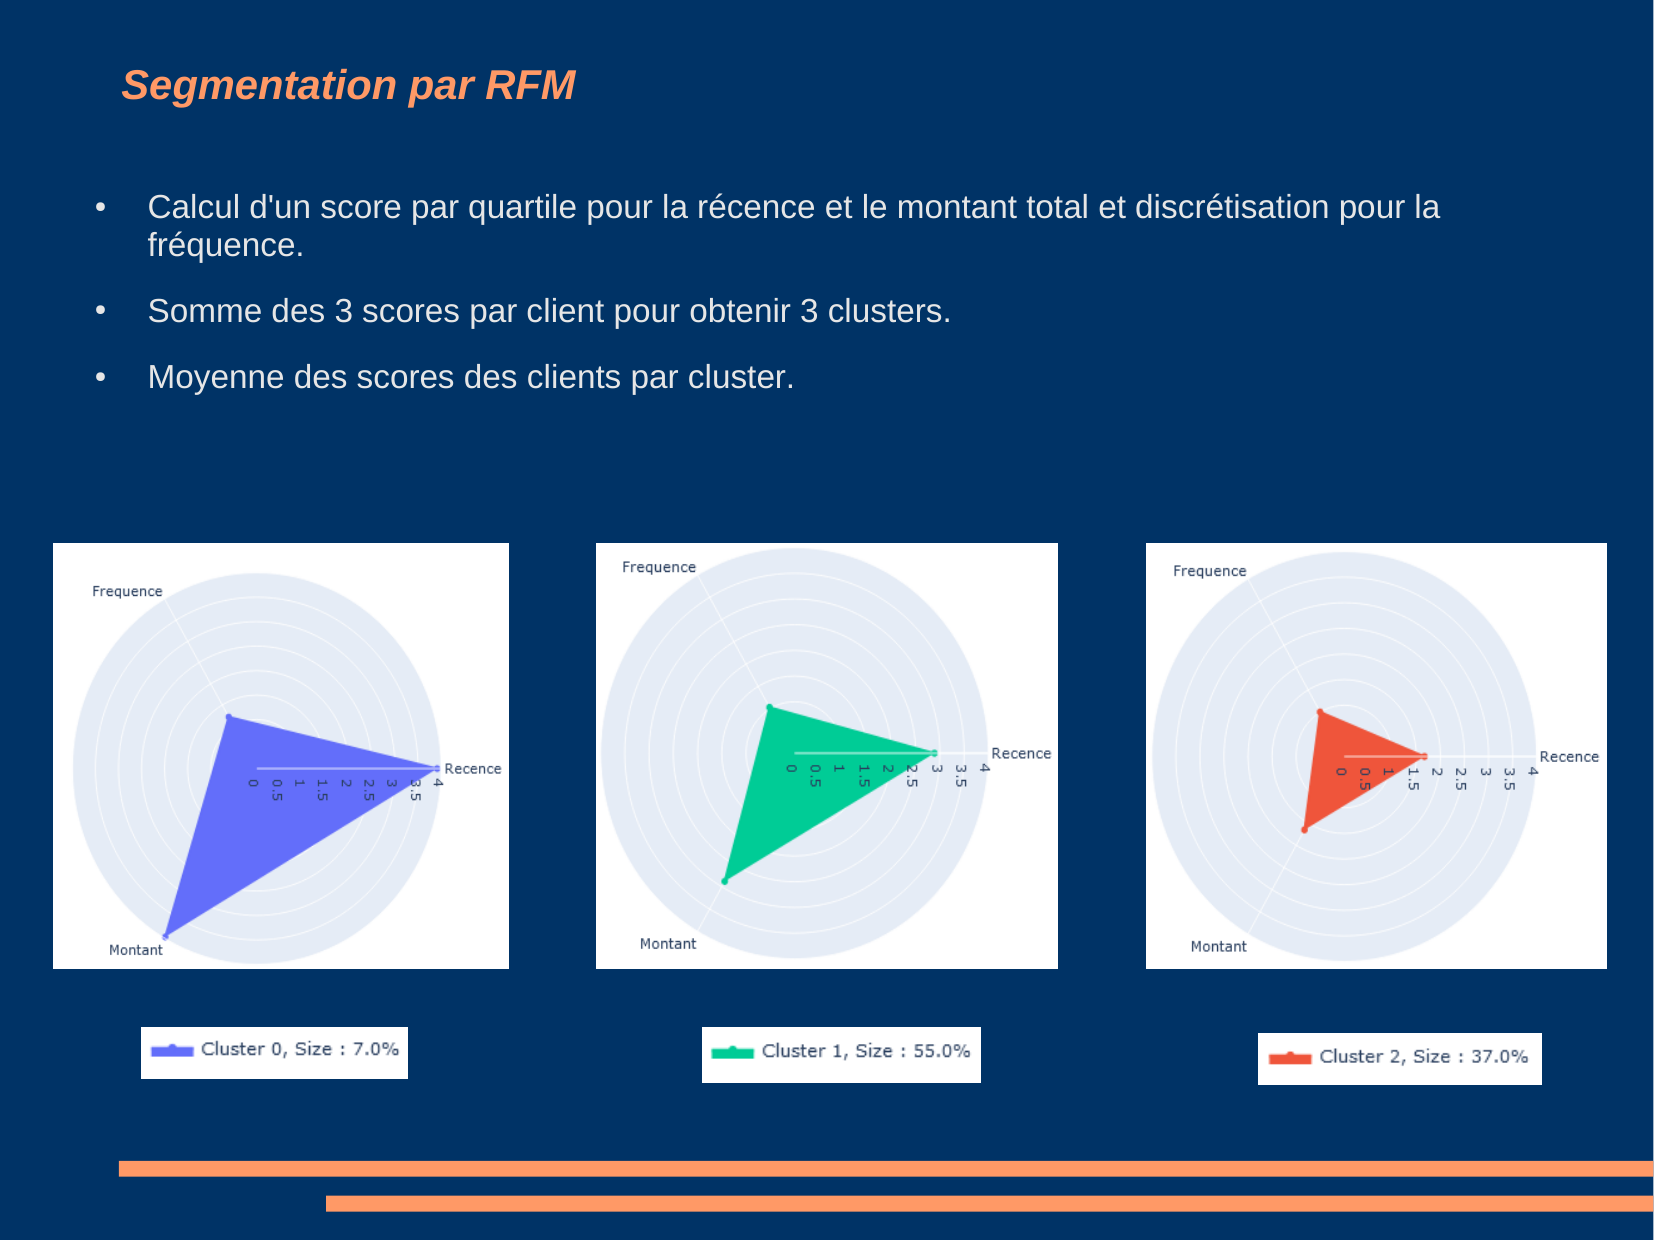

# Segmentation par RFM
Calcul d'un score par quartile pour la récence et le montant total et discrétisation pour la fréquence.
Somme des 3 scores par client pour obtenir 3 clusters.
Moyenne des scores des clients par cluster.